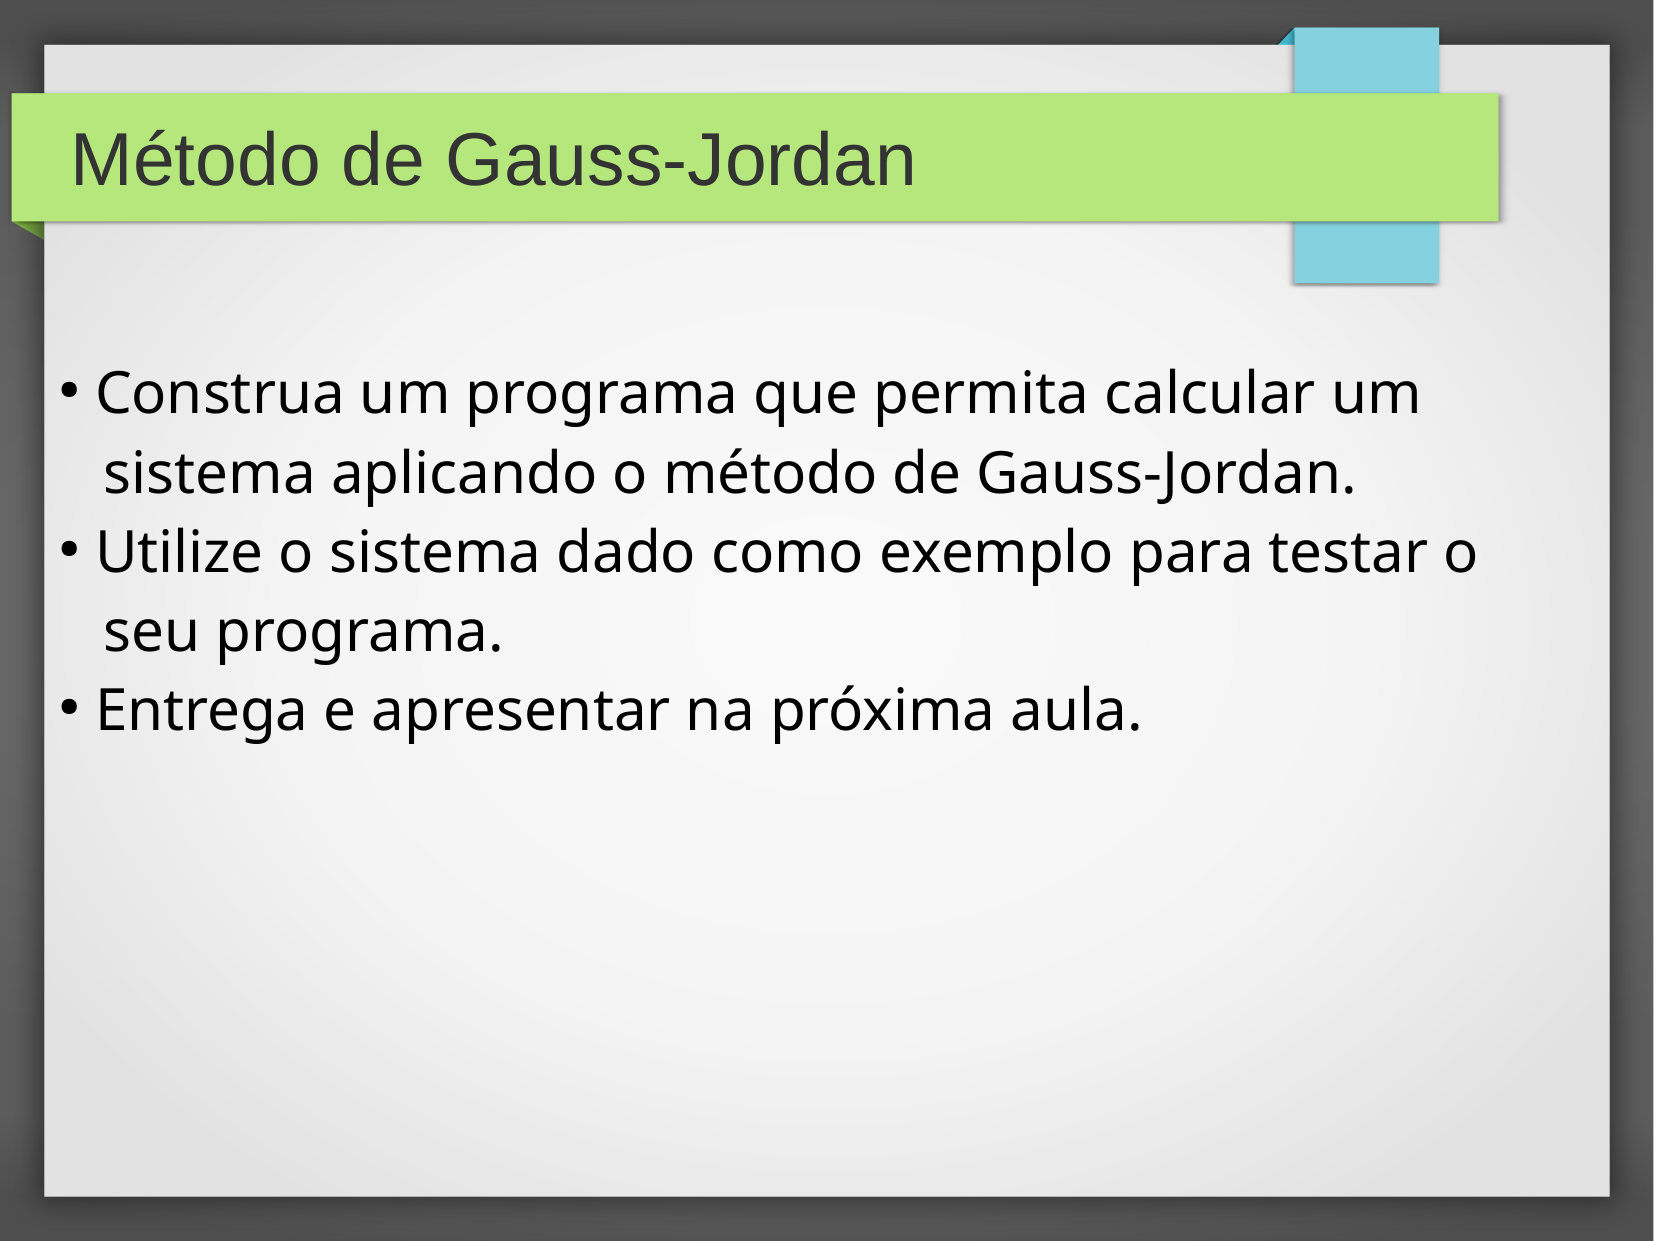

# Método de Gauss-Jordan
 Construa um programa que permita calcular um sistema aplicando o método de Gauss-Jordan.
 Utilize o sistema dado como exemplo para testar o seu programa.
 Entrega e apresentar na próxima aula.